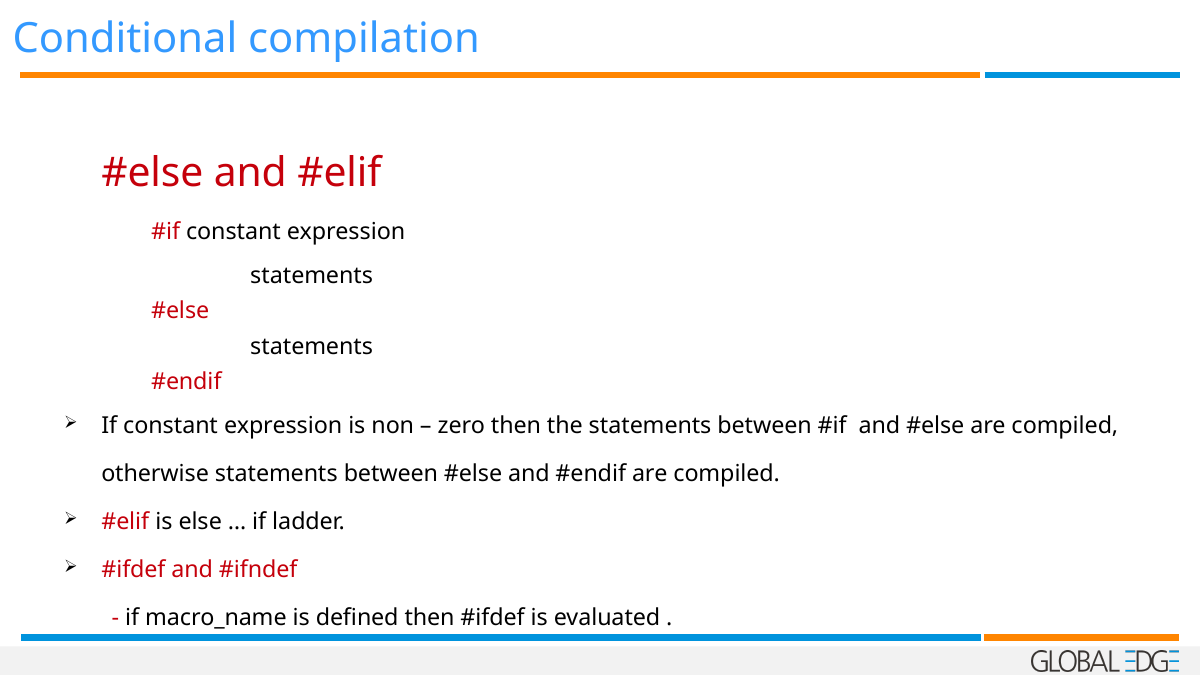

# Conditional compilation
#else and #elif
#if constant expression
statements
#else
statements
#endif
If constant expression is non – zero then the statements between #if and #else are compiled,
otherwise statements between #else and #endif are compiled.
#elif is else … if ladder.
#ifdef and #ifndef
 - if macro_name is defined then #ifdef is evaluated .